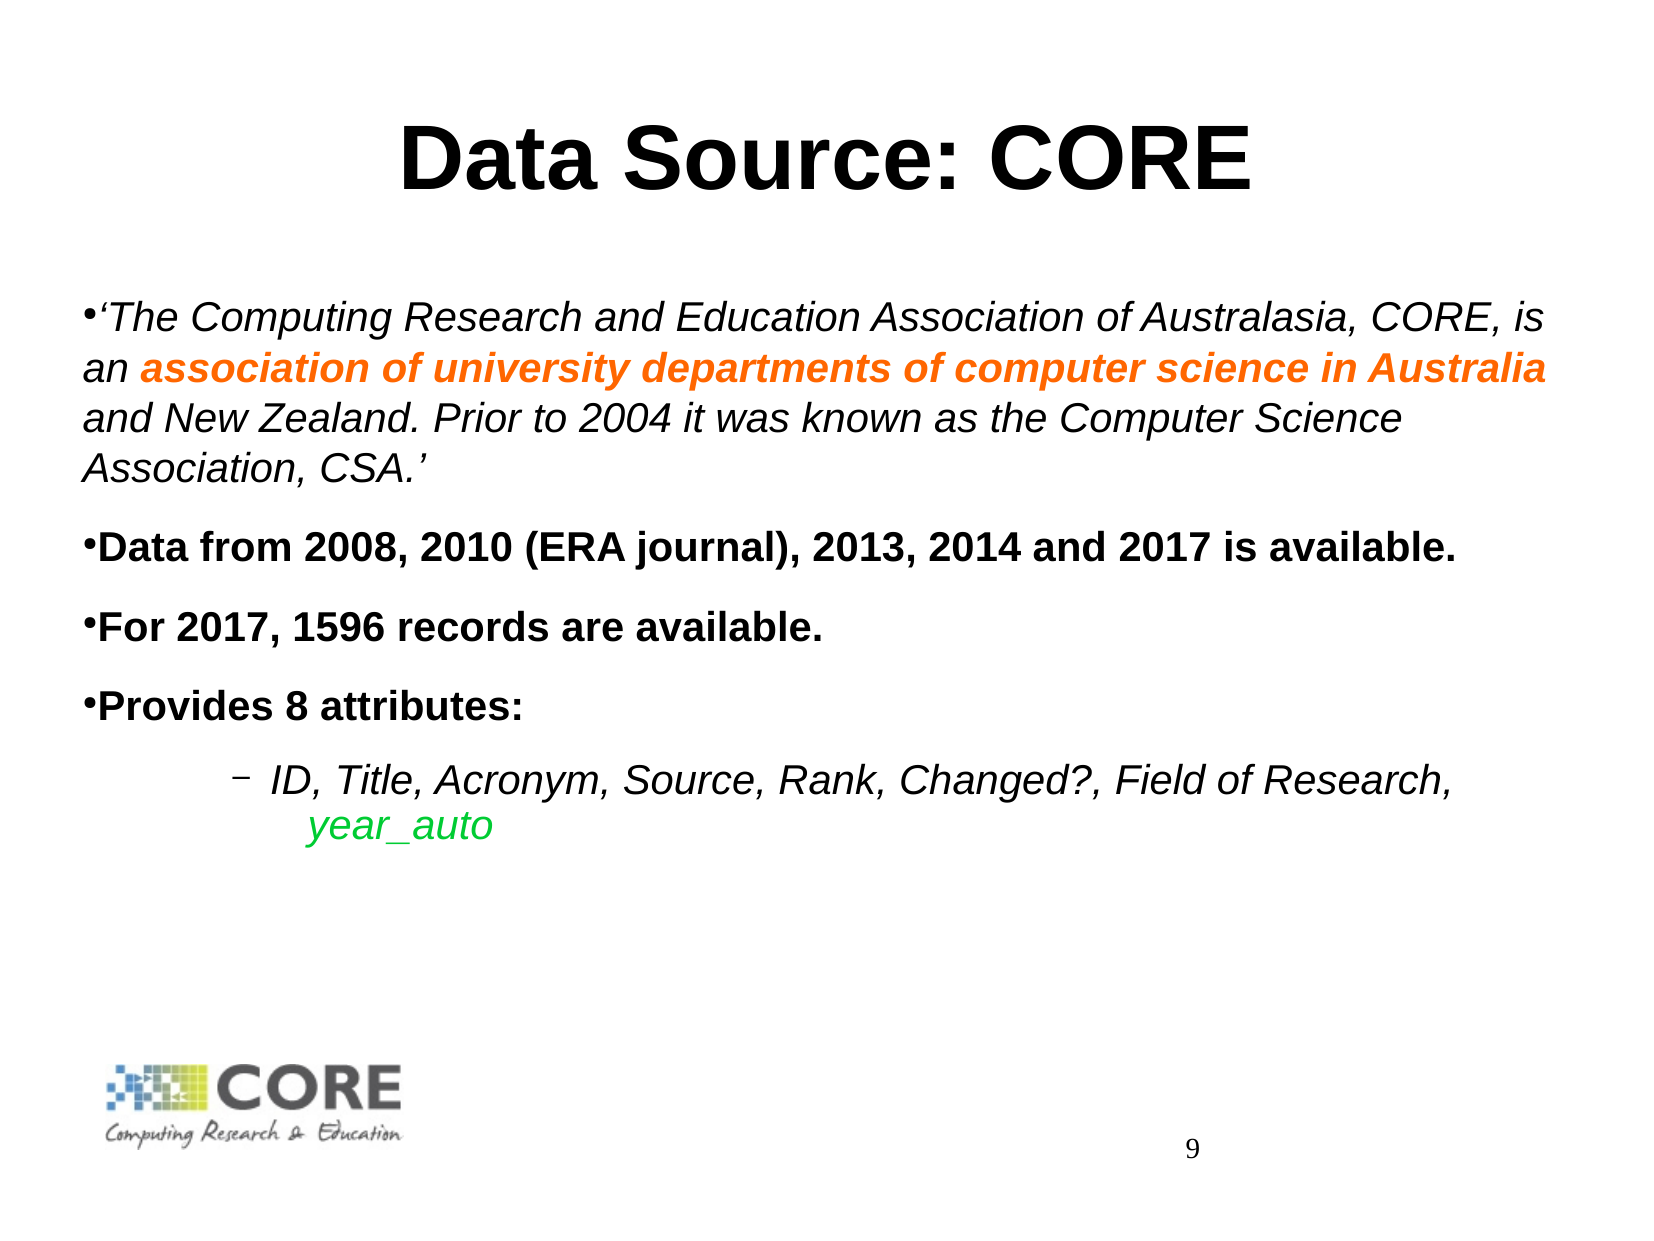

# Data Source: CORE
‘The Computing Research and Education Association of Australasia, CORE, is an association of university departments of computer science in Australia and New Zealand. Prior to 2004 it was known as the Computer Science Association, CSA.’
Data from 2008, 2010 (ERA journal), 2013, 2014 and 2017 is available.
For 2017, 1596 records are available.
Provides 8 attributes:
ID, Title, Acronym, Source, Rank, Changed?, Field of Research, year_auto